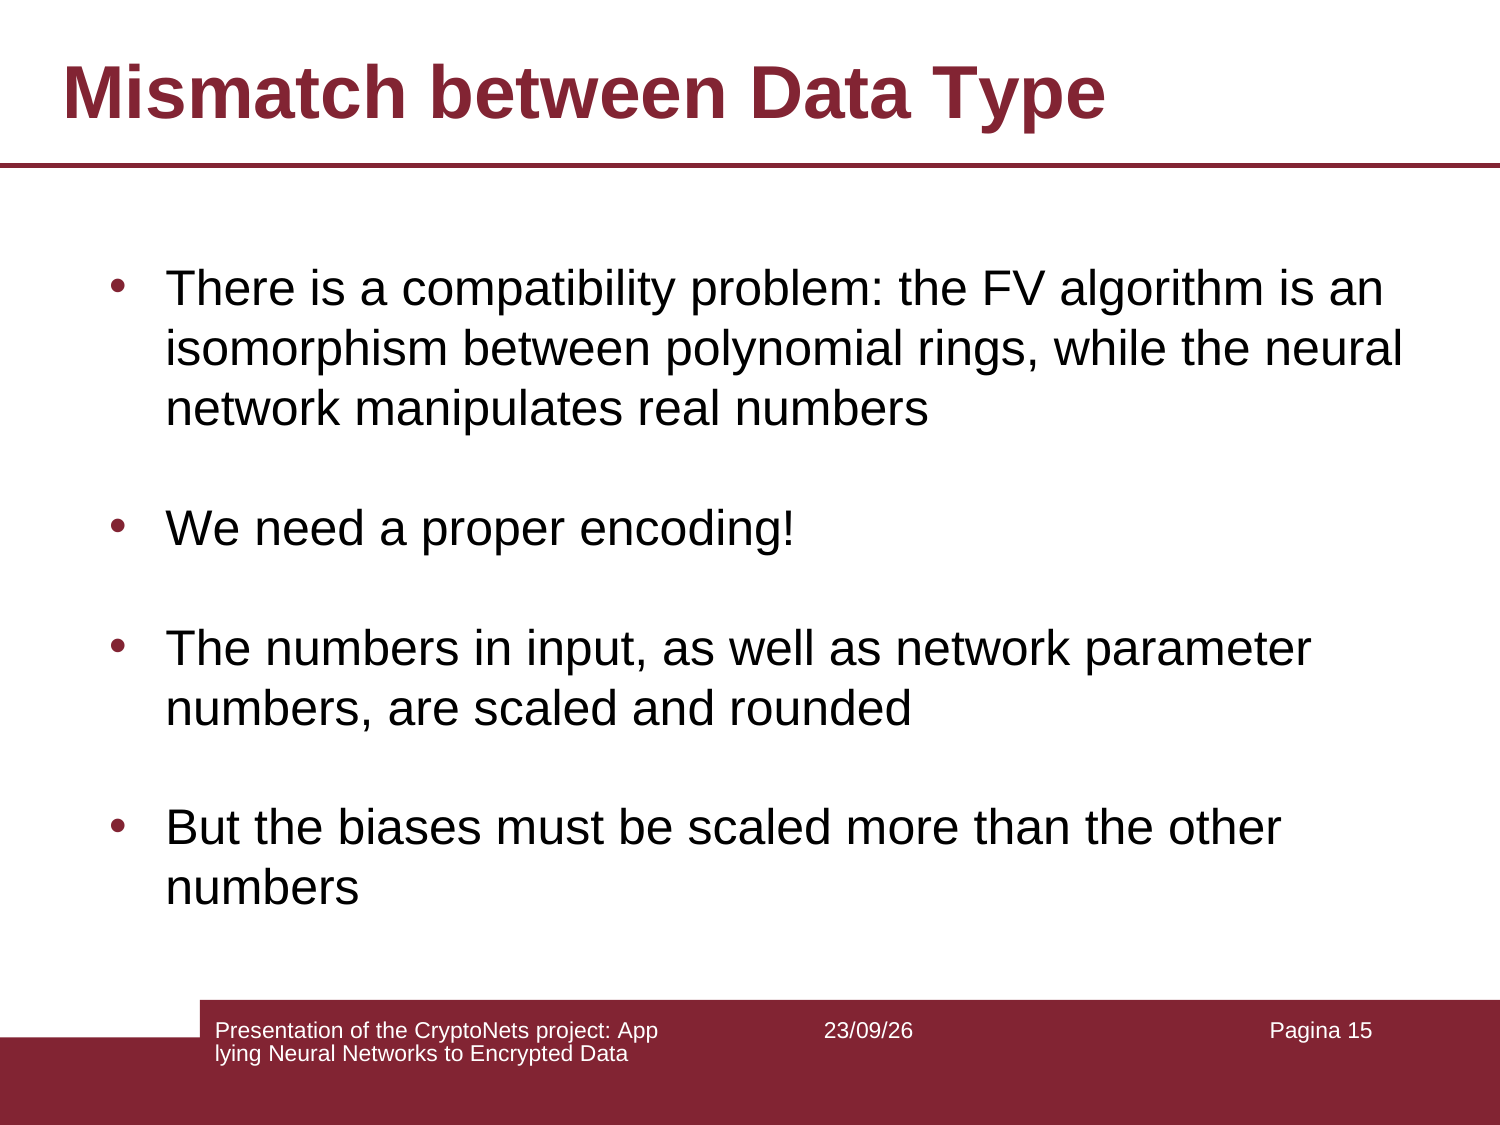

# Mismatch between Data Type
There is a compatibility problem: the FV algorithm is an isomorphism between polynomial rings, while the neural network manipulates real numbers
We need a proper encoding!
The numbers in input, as well as network parameter numbers, are scaled and rounded
But the biases must be scaled more than the other numbers
Presentation of the CryptoNets project: Applying Neural Networks to Encrypted Data
3/10/19
15